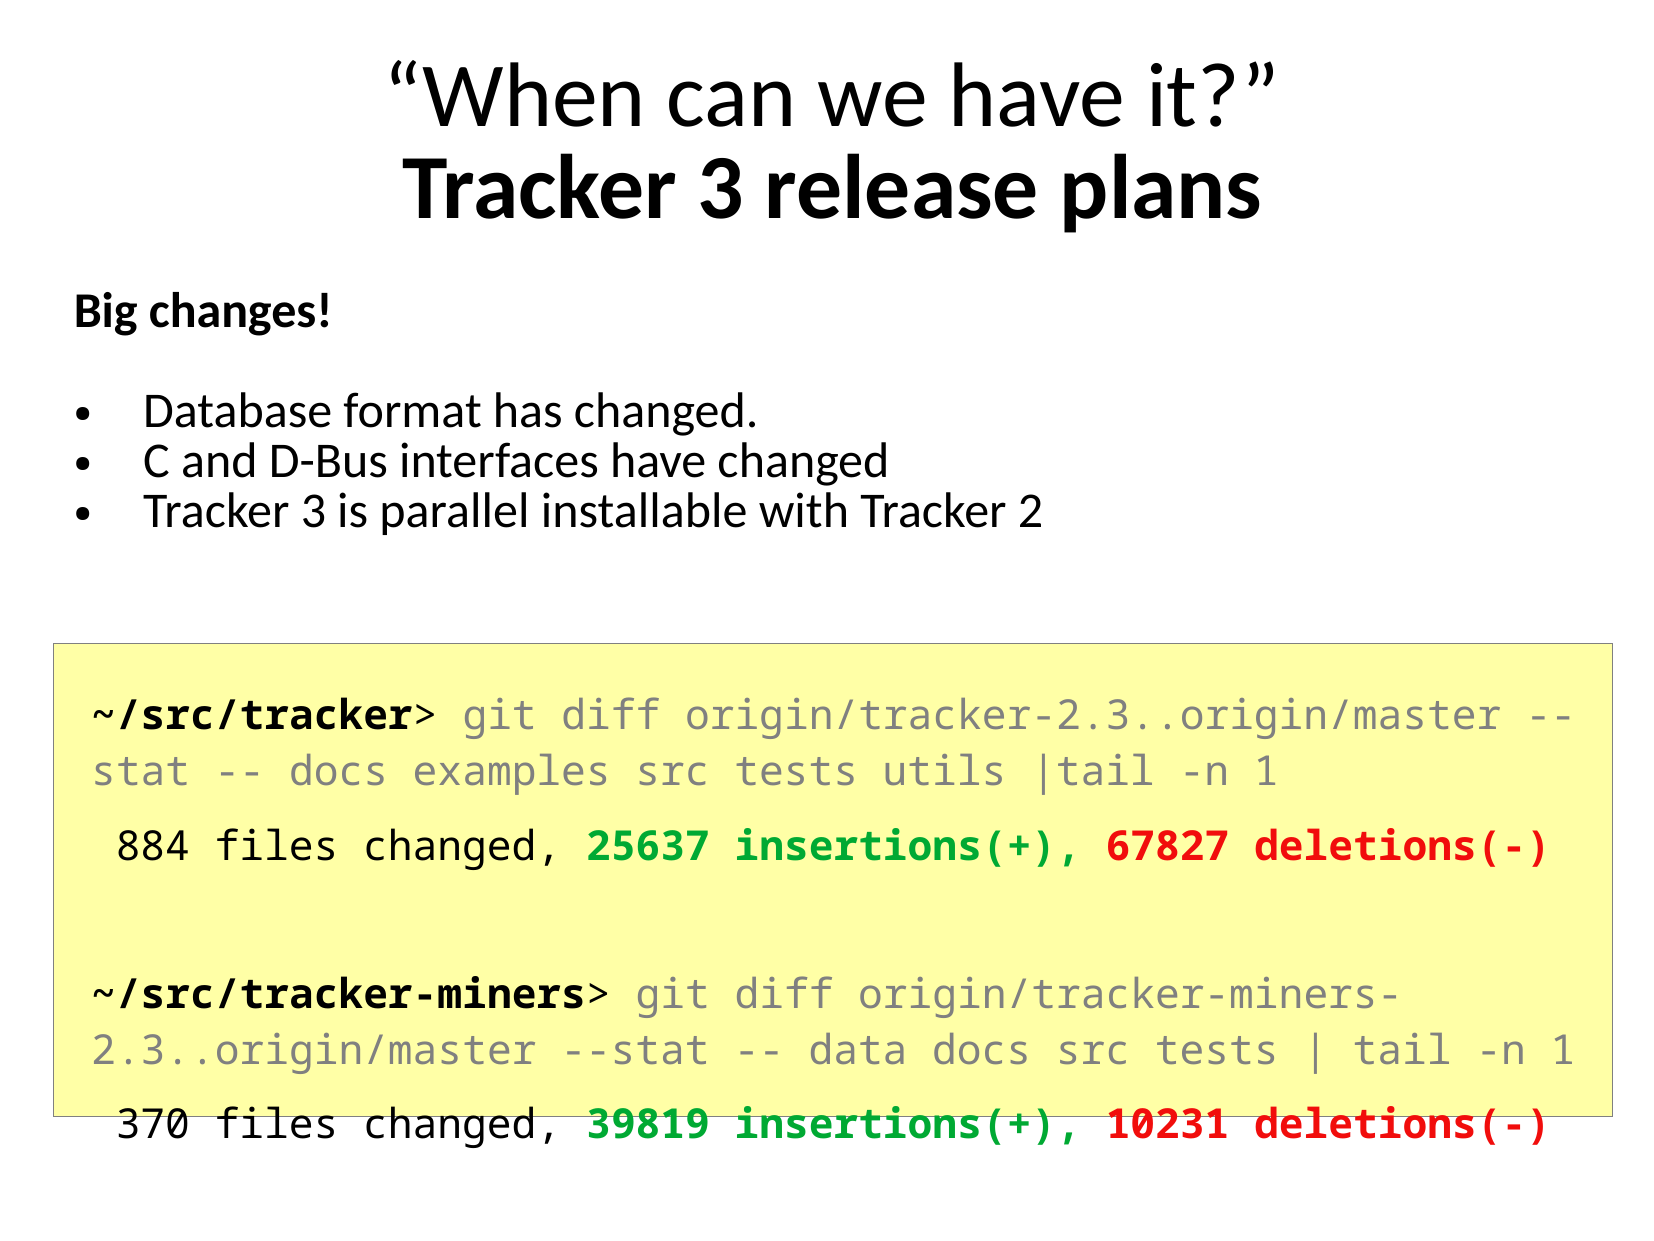

“When can we have it?”
Tracker 3 release plans
Big changes!
 Database format has changed.
 C and D-Bus interfaces have changed
 Tracker 3 is parallel installable with Tracker 2
# ~/src/tracker> git diff origin/tracker-2.3..origin/master --stat -- docs examples src tests utils |tail -n 1
 884 files changed, 25637 insertions(+), 67827 deletions(-)
~/src/tracker-miners> git diff origin/tracker-miners-2.3..origin/master --stat -- data docs src tests | tail -n 1
 370 files changed, 39819 insertions(+), 10231 deletions(-)